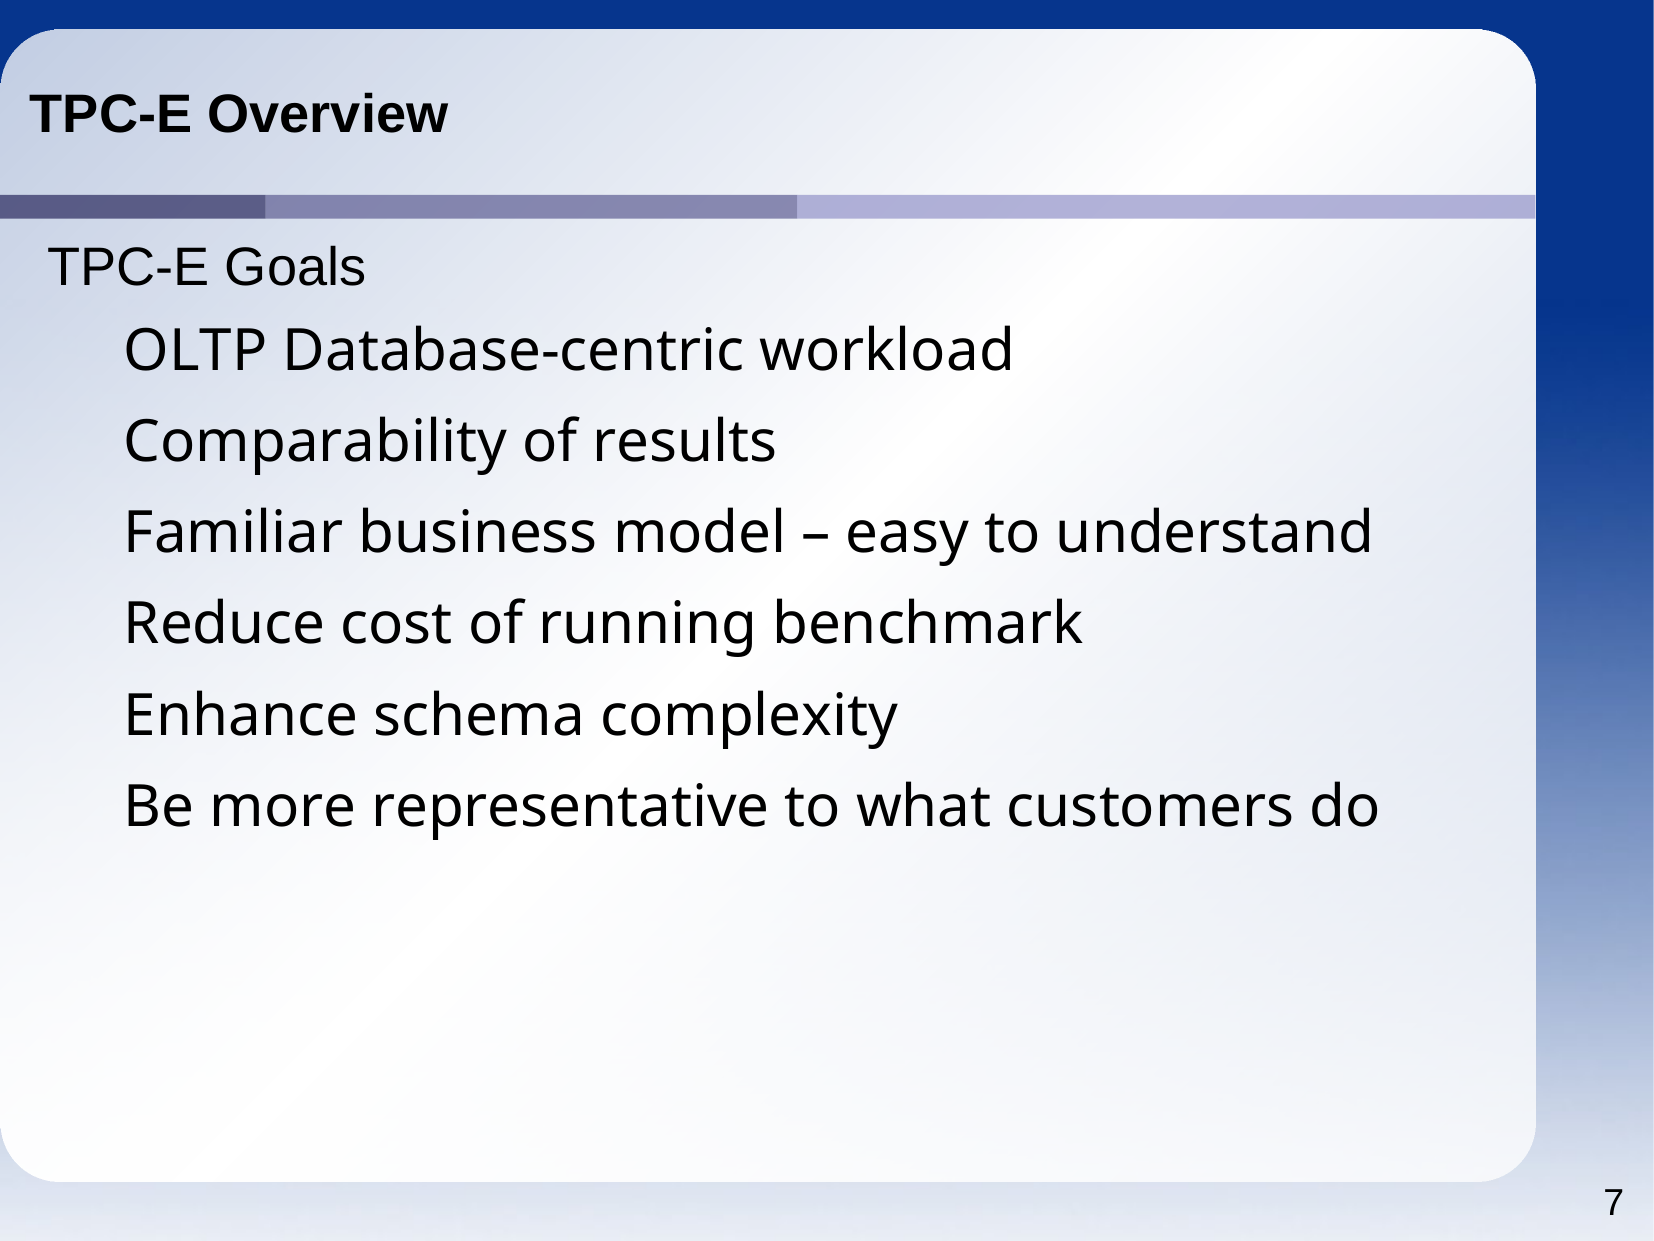

# TPC-E Overview
TPC-E Goals
OLTP Database-centric workload
Comparability of results
Familiar business model – easy to understand
Reduce cost of running benchmark
Enhance schema complexity
Be more representative to what customers do
7